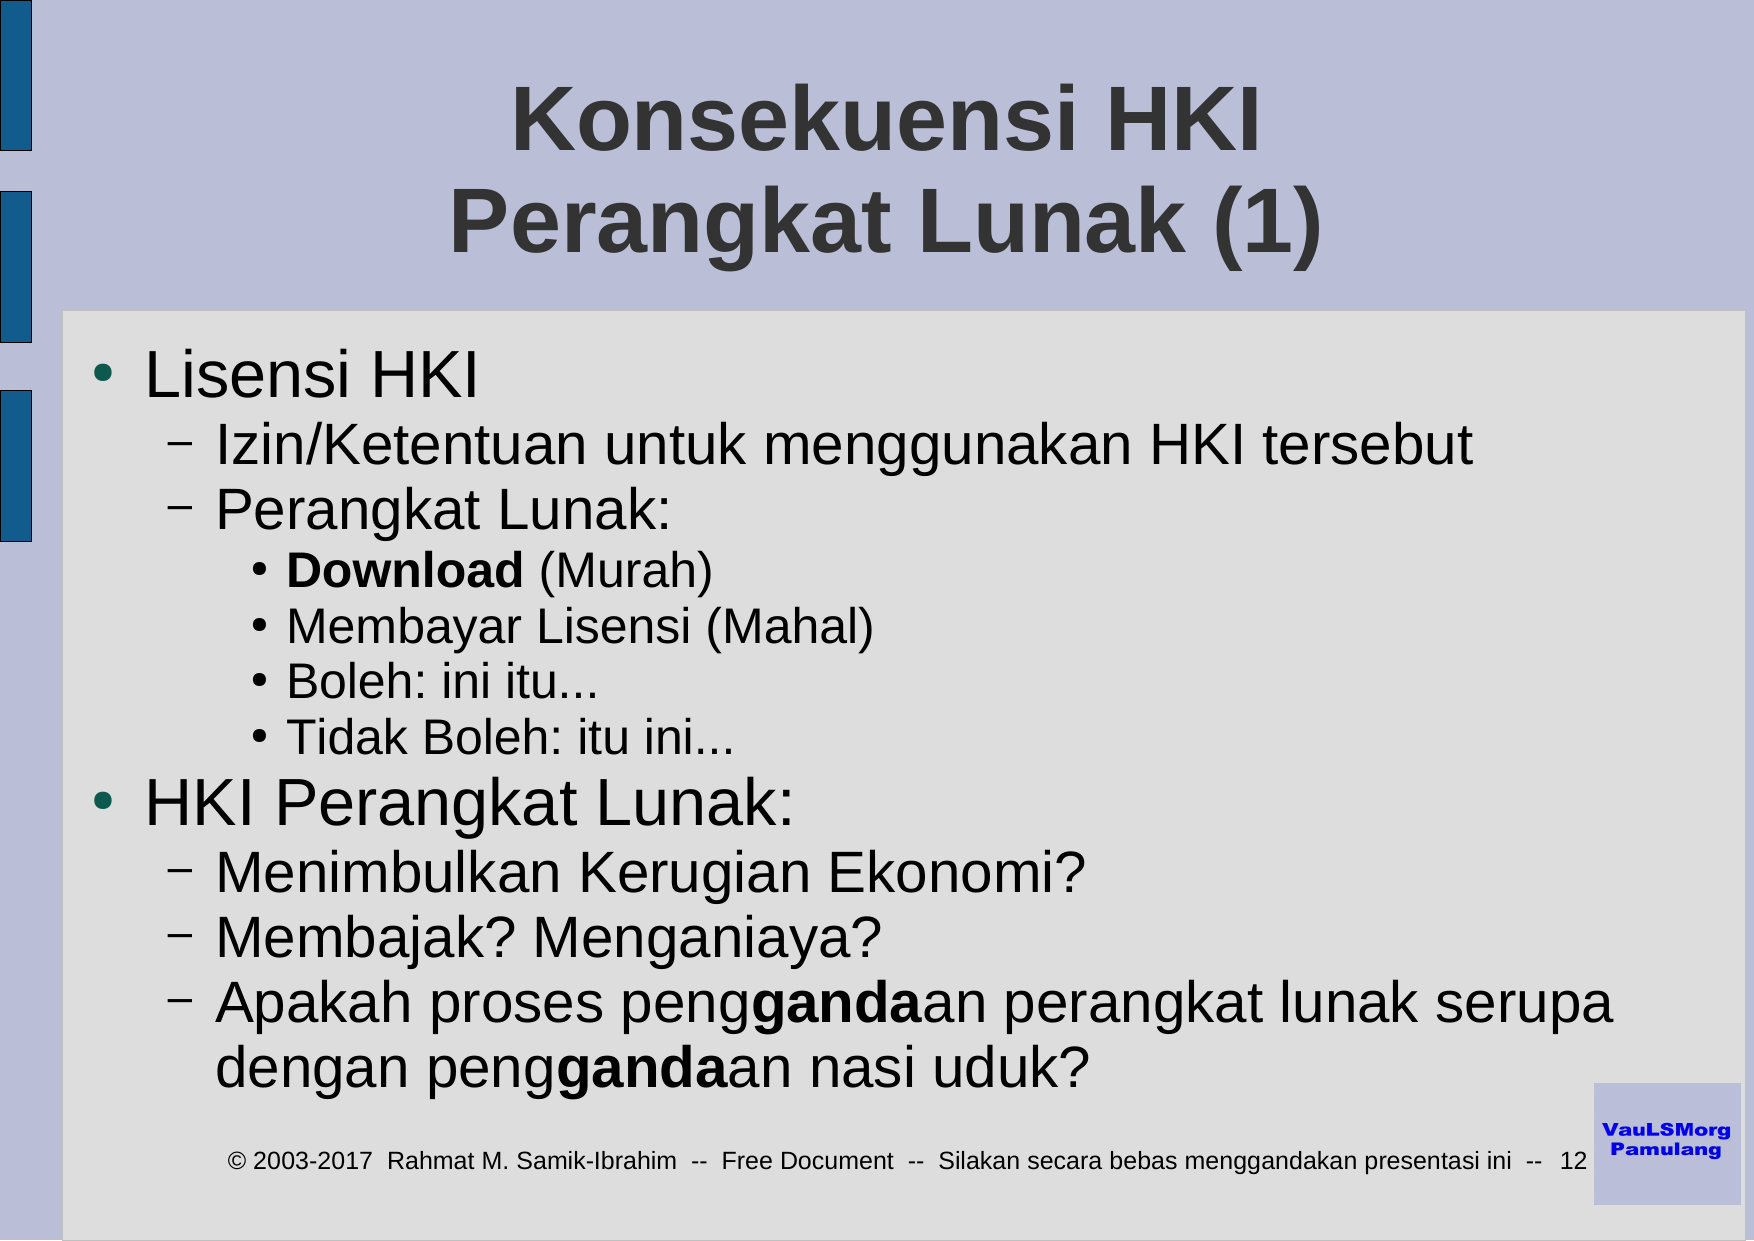

# Konsekuensi HKI Perangkat Lunak (1)
Lisensi HKI
Izin/Ketentuan untuk menggunakan HKI tersebut
Perangkat Lunak:
Download (Murah)
Membayar Lisensi (Mahal)
Boleh: ini itu...
Tidak Boleh: itu ini...
HKI Perangkat Lunak:
Menimbulkan Kerugian Ekonomi?
Membajak? Menganiaya?
Apakah proses penggandaan perangkat lunak serupa dengan penggandaan nasi uduk?